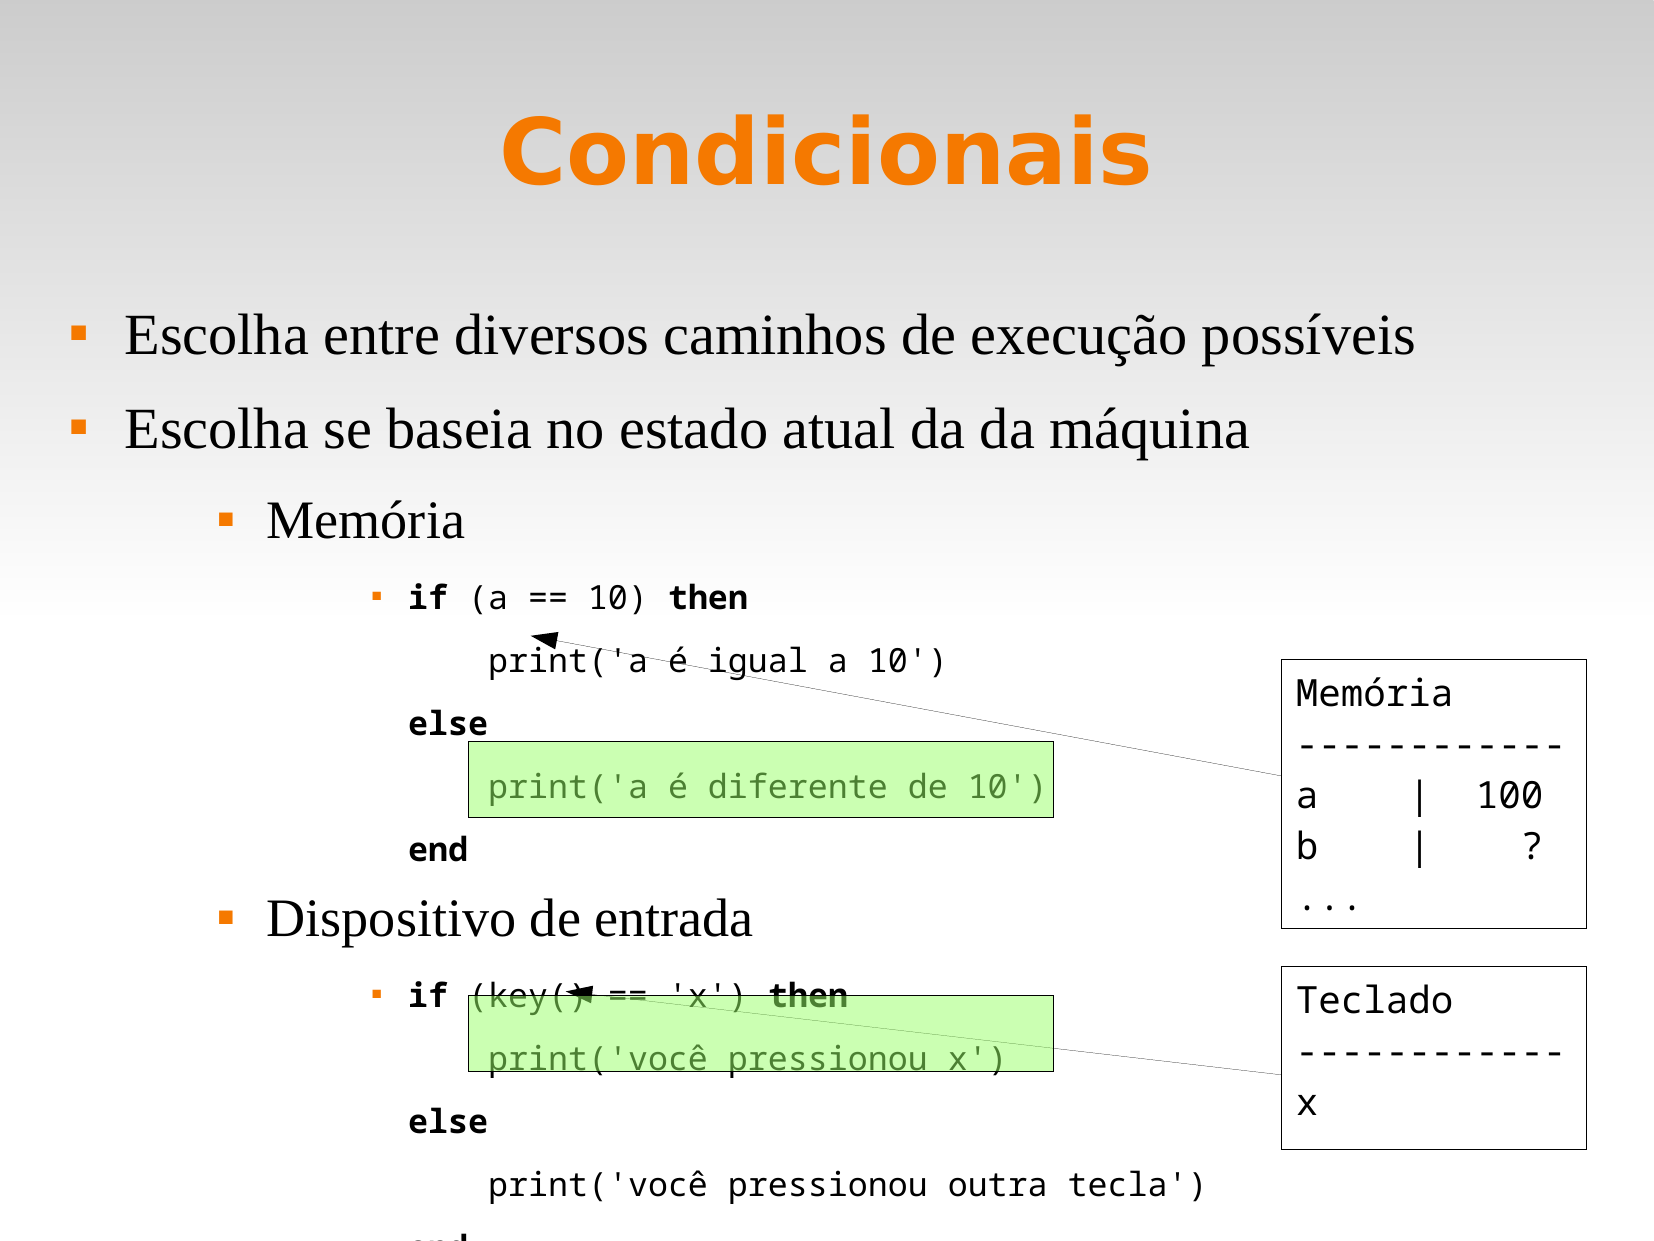

# Condicionais
Escolha entre diversos caminhos de execução possíveis
Escolha se baseia no estado atual da da máquina
Memória
if (a == 10) then
 print('a é igual a 10')
else
 print('a é diferente de 10')
end
Dispositivo de entrada
if (key() == 'x') then
 print('você pressionou x')
else
 print('você pressionou outra tecla')
end
Memória ------------
a | 100
b | ?
...
Teclado
------------
x